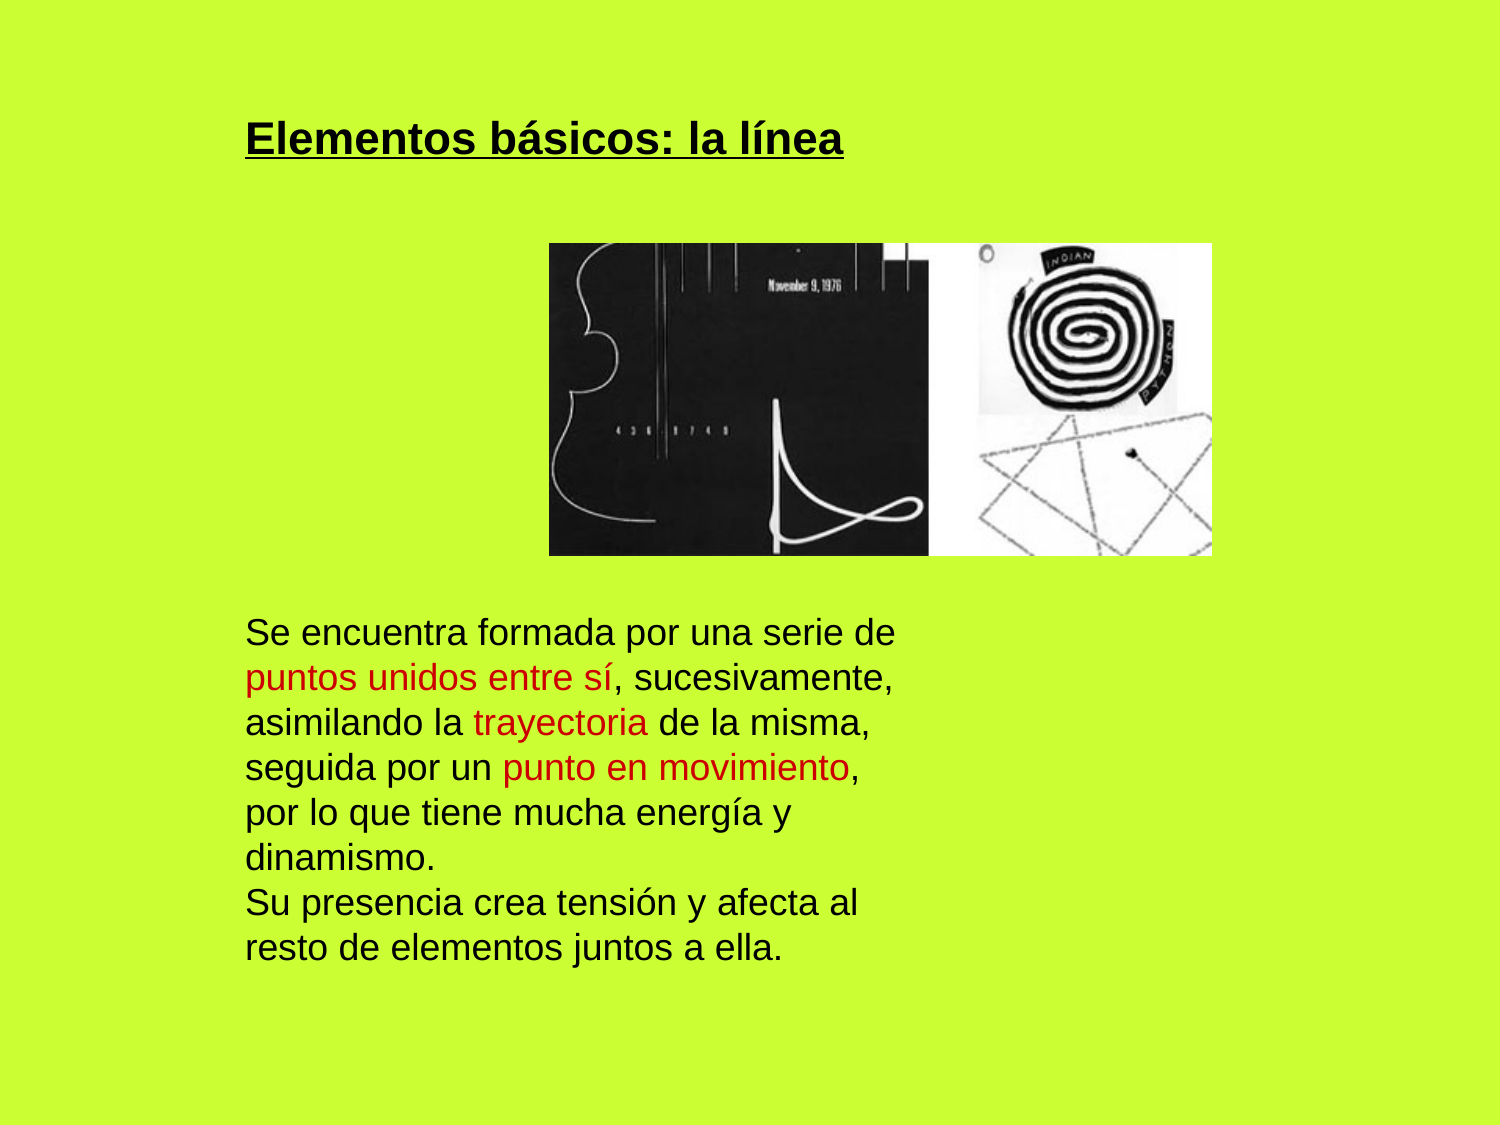

Elementos básicos: la línea
Se encuentra formada por una serie de puntos unidos entre sí, sucesivamente, asimilando la trayectoria de la misma, seguida por un punto en movimiento, por lo que tiene mucha energía y dinamismo.
Su presencia crea tensión y afecta al resto de elementos juntos a ella.